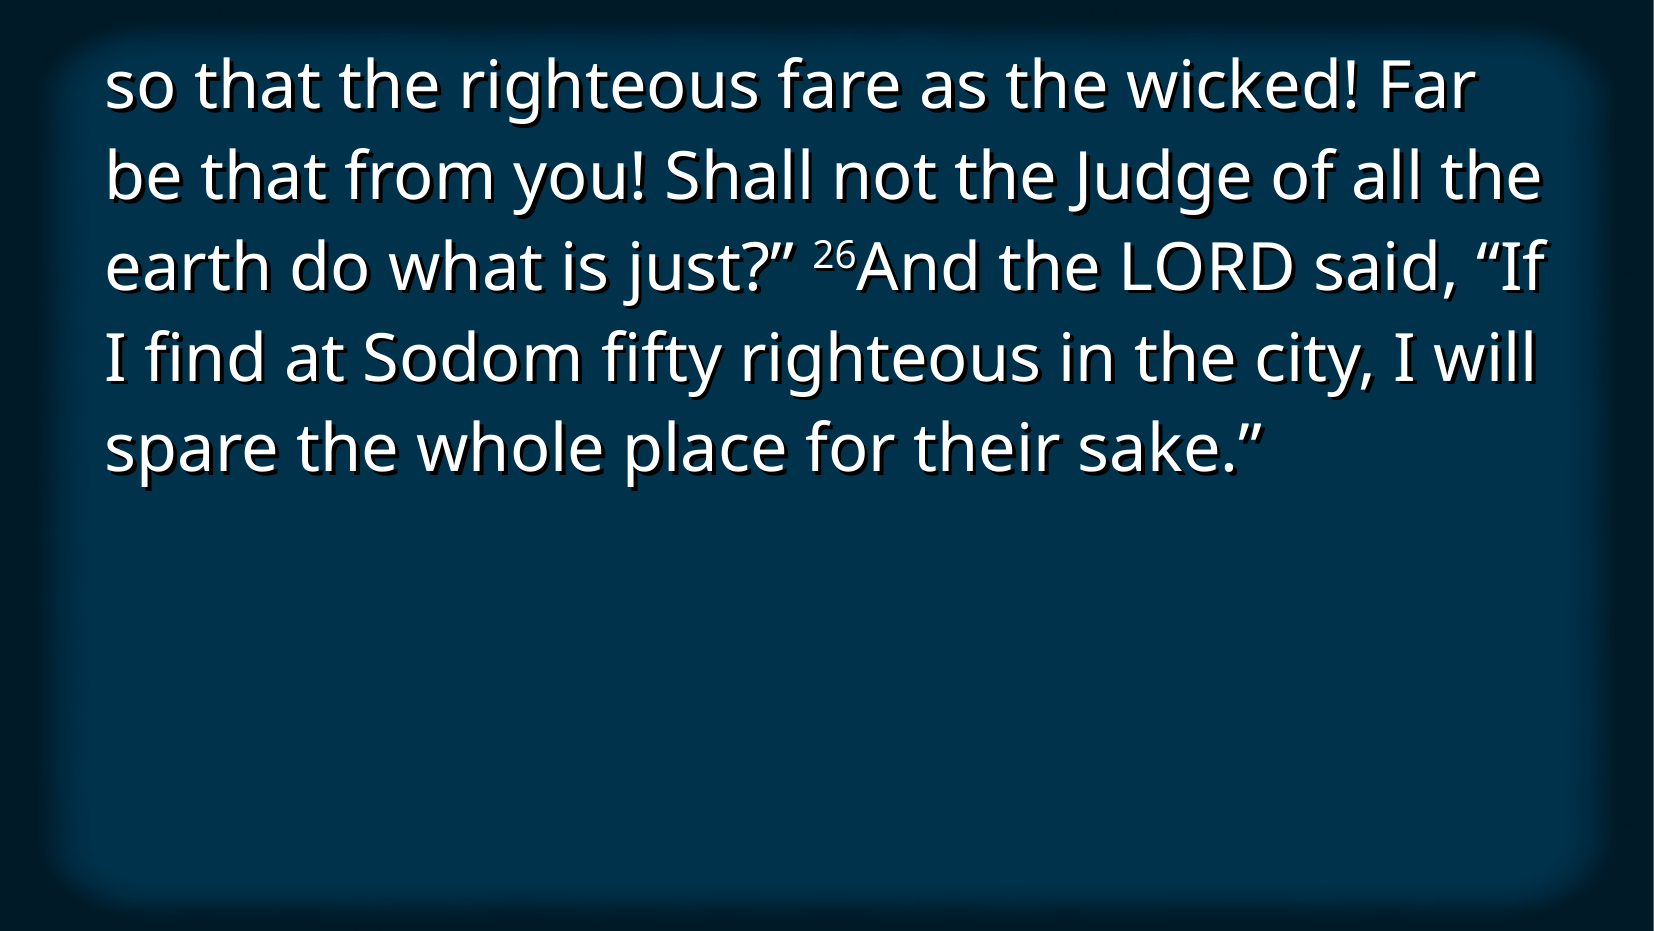

so that the righteous fare as the wicked! Far be that from you! Shall not the Judge of all the earth do what is just?” 26And the LORD said, “If I find at Sodom fifty righteous in the city, I will spare the whole place for their sake.”